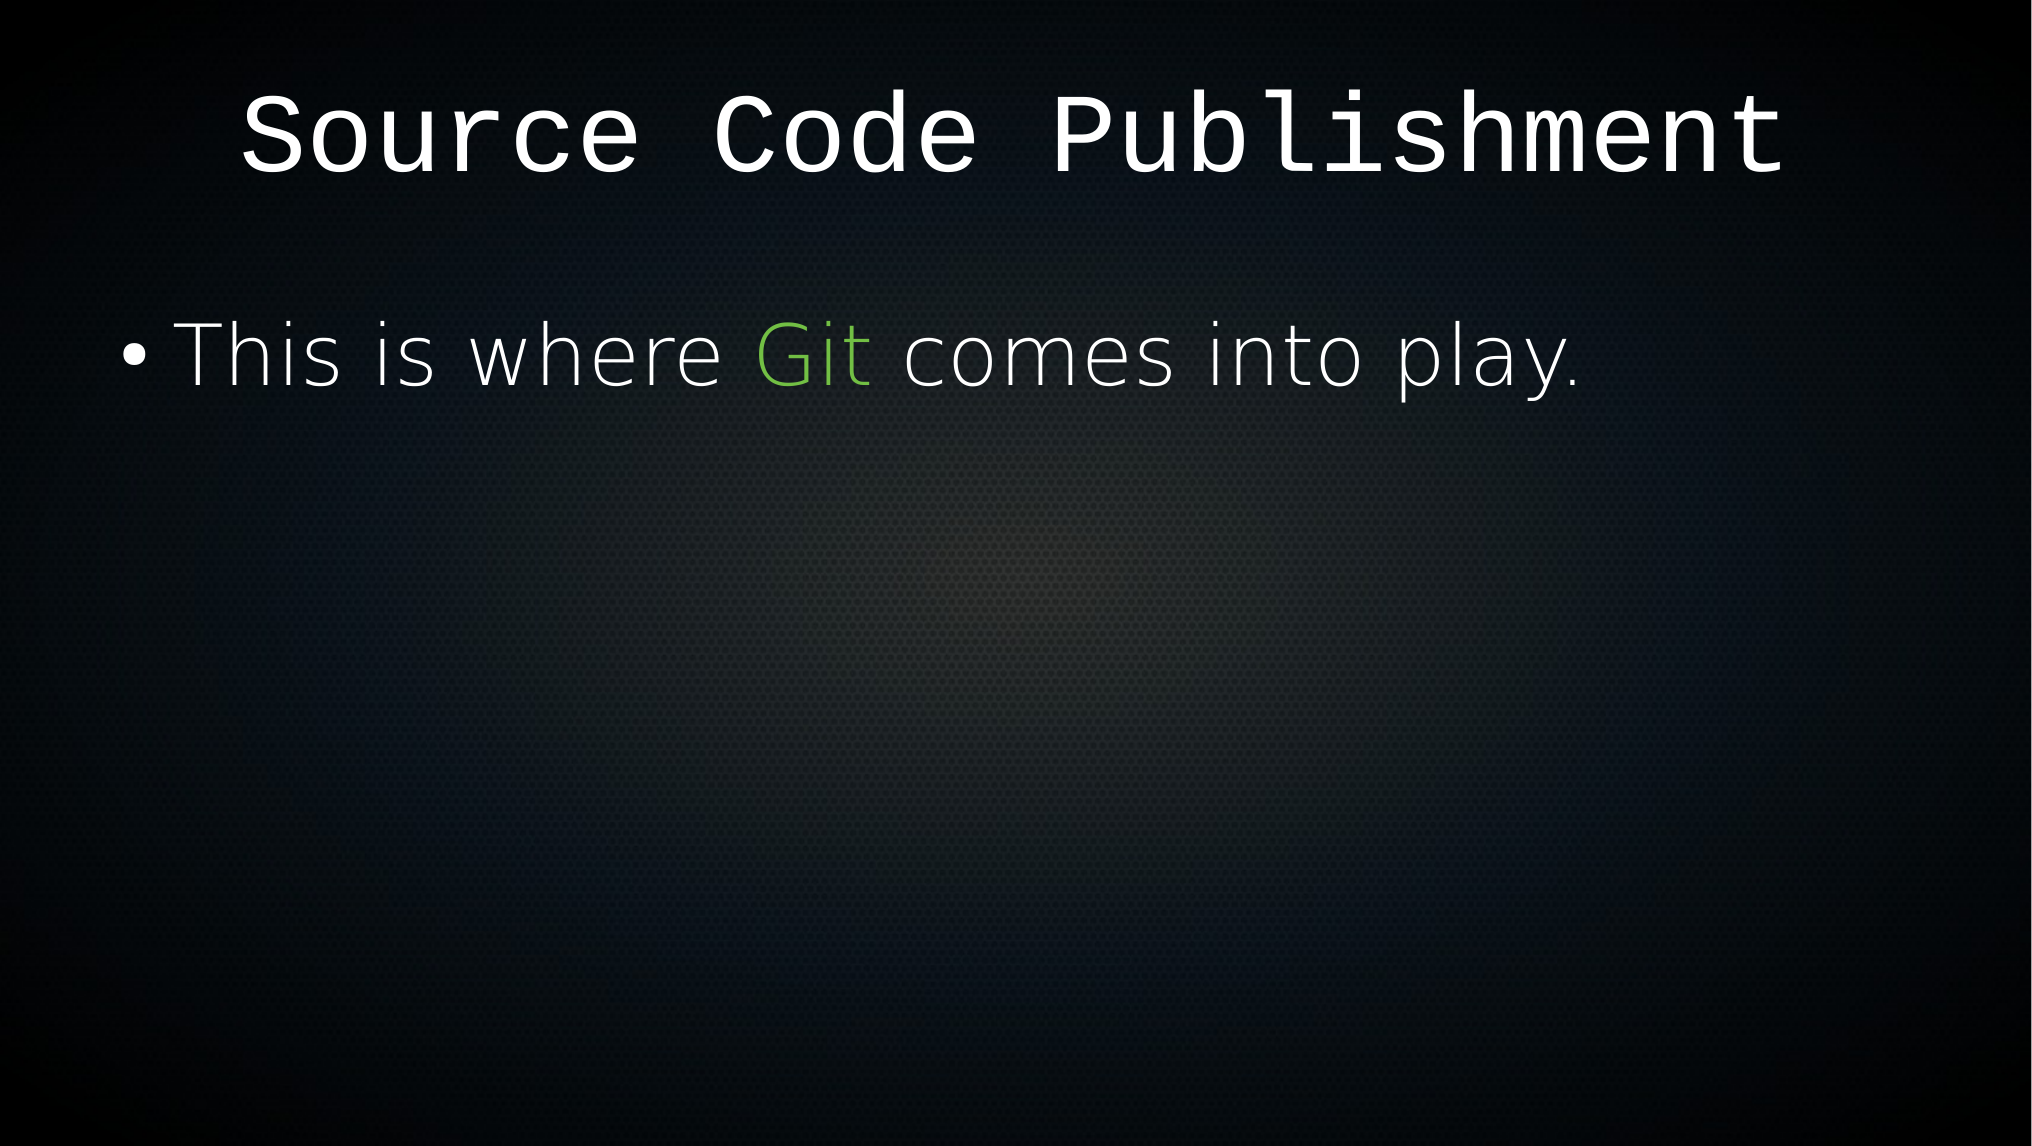

# Source Code Publishment
This is where Git comes into play.